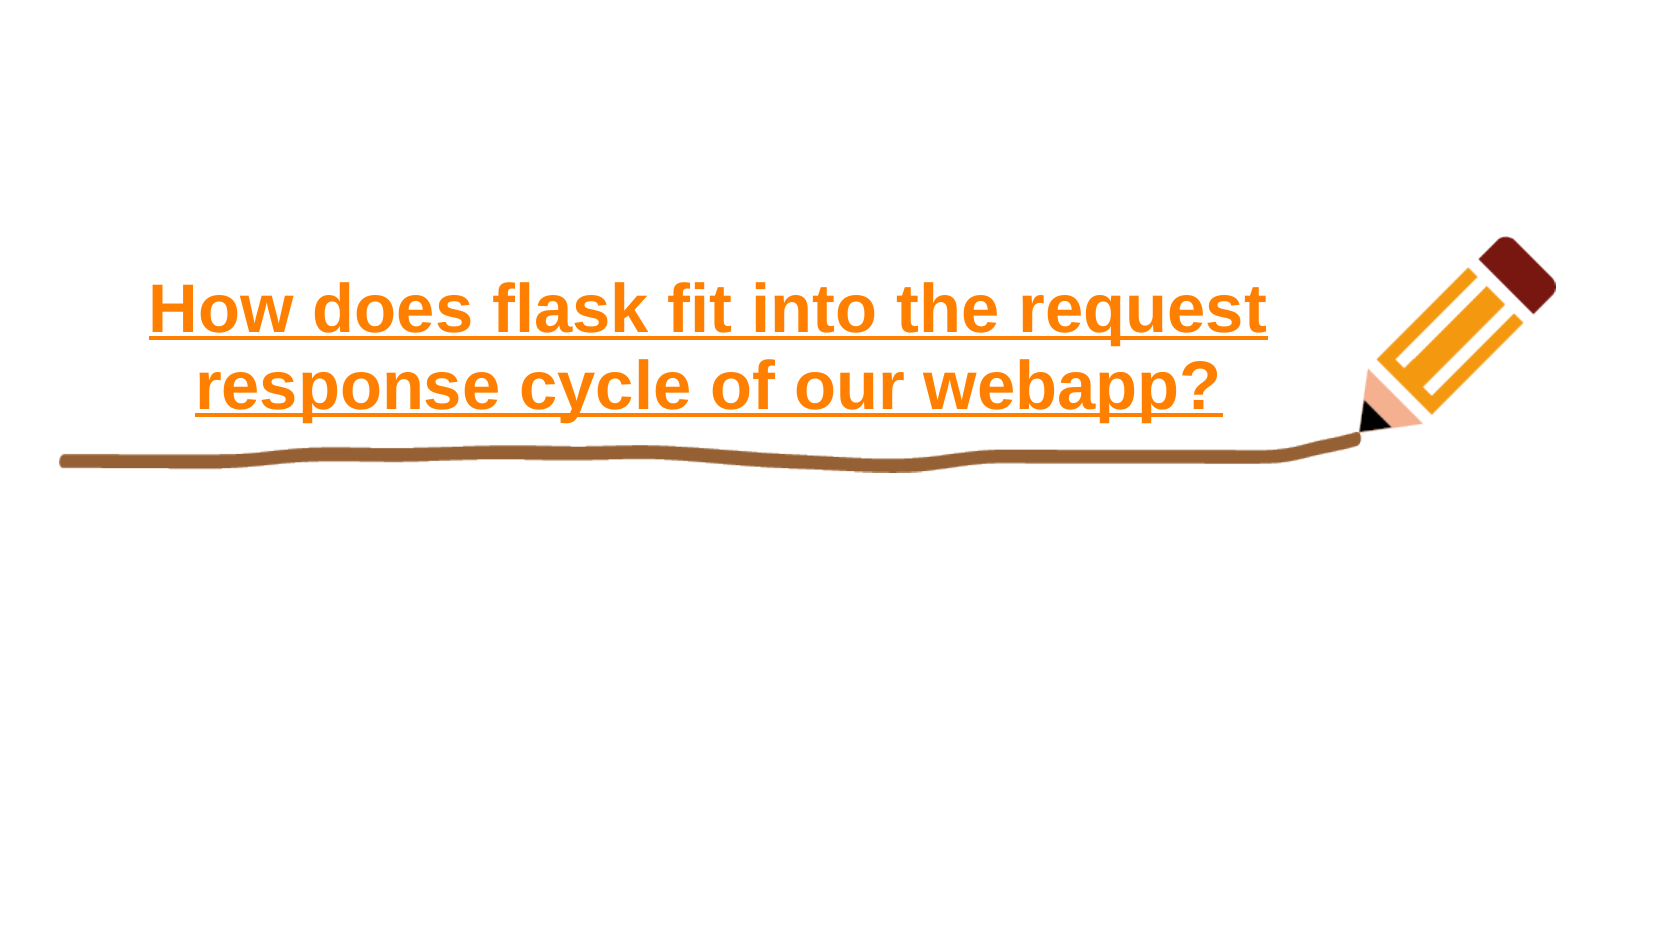

# How does flask fit into the request response cycle of our webapp?